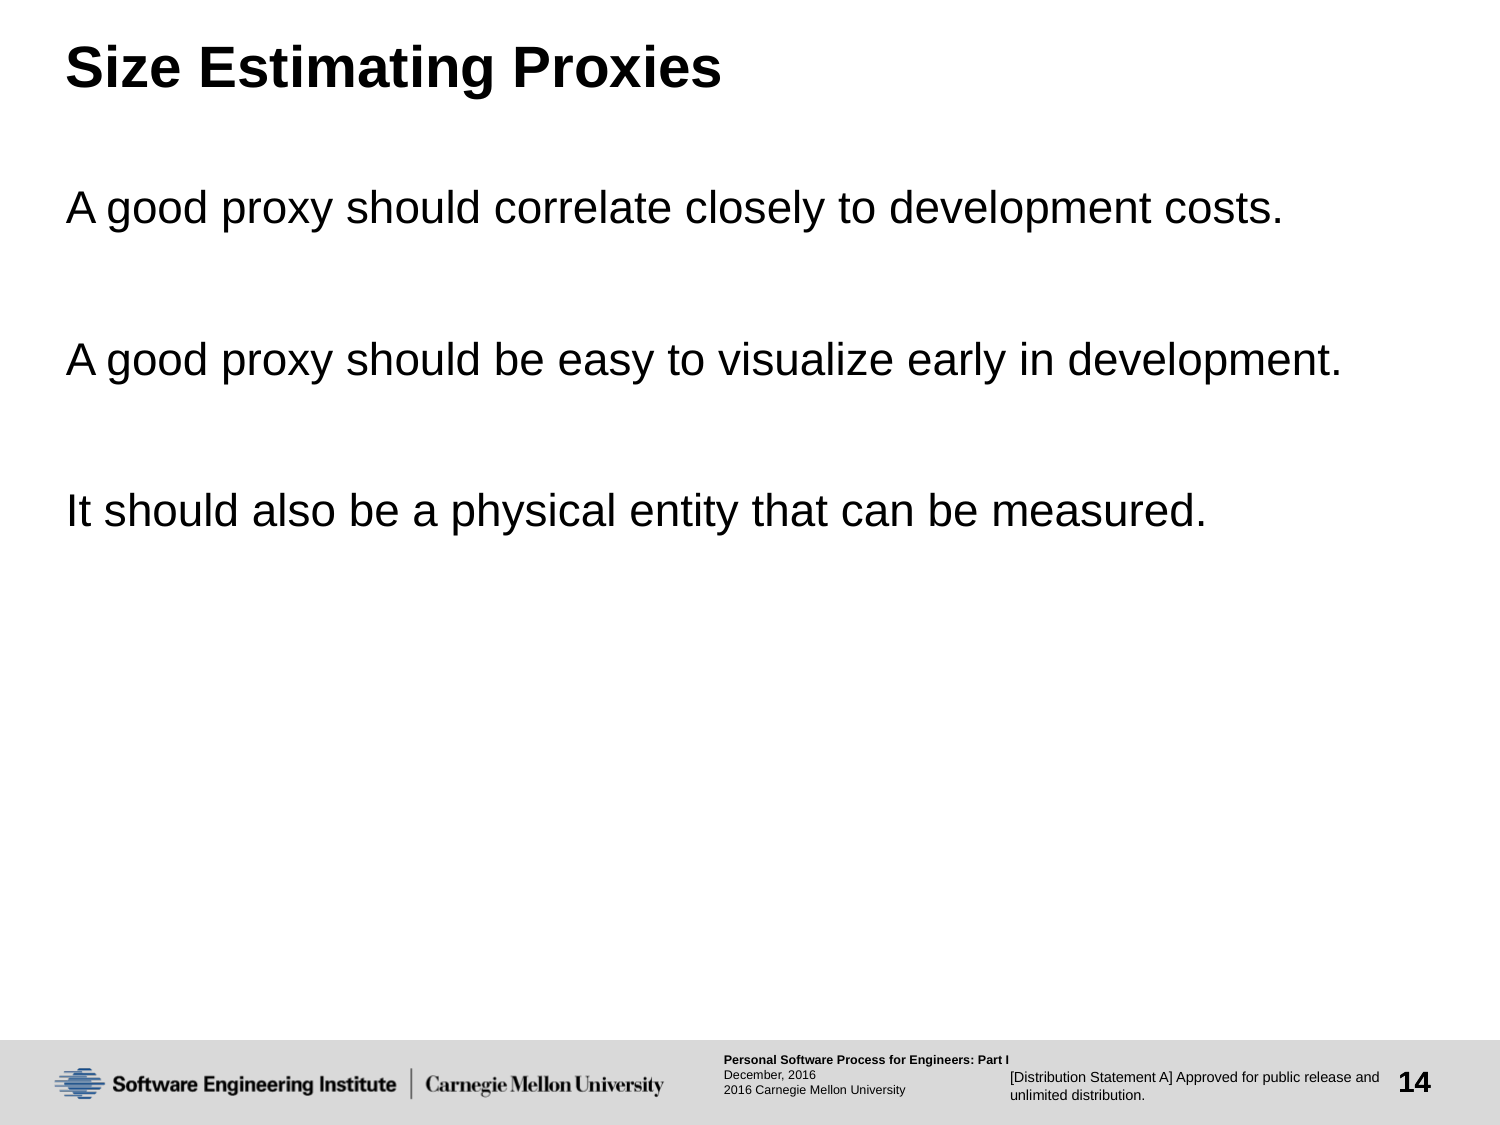

# Size Estimating Proxies
A good proxy should correlate closely to development costs.
A good proxy should be easy to visualize early in development.
It should also be a physical entity that can be measured.